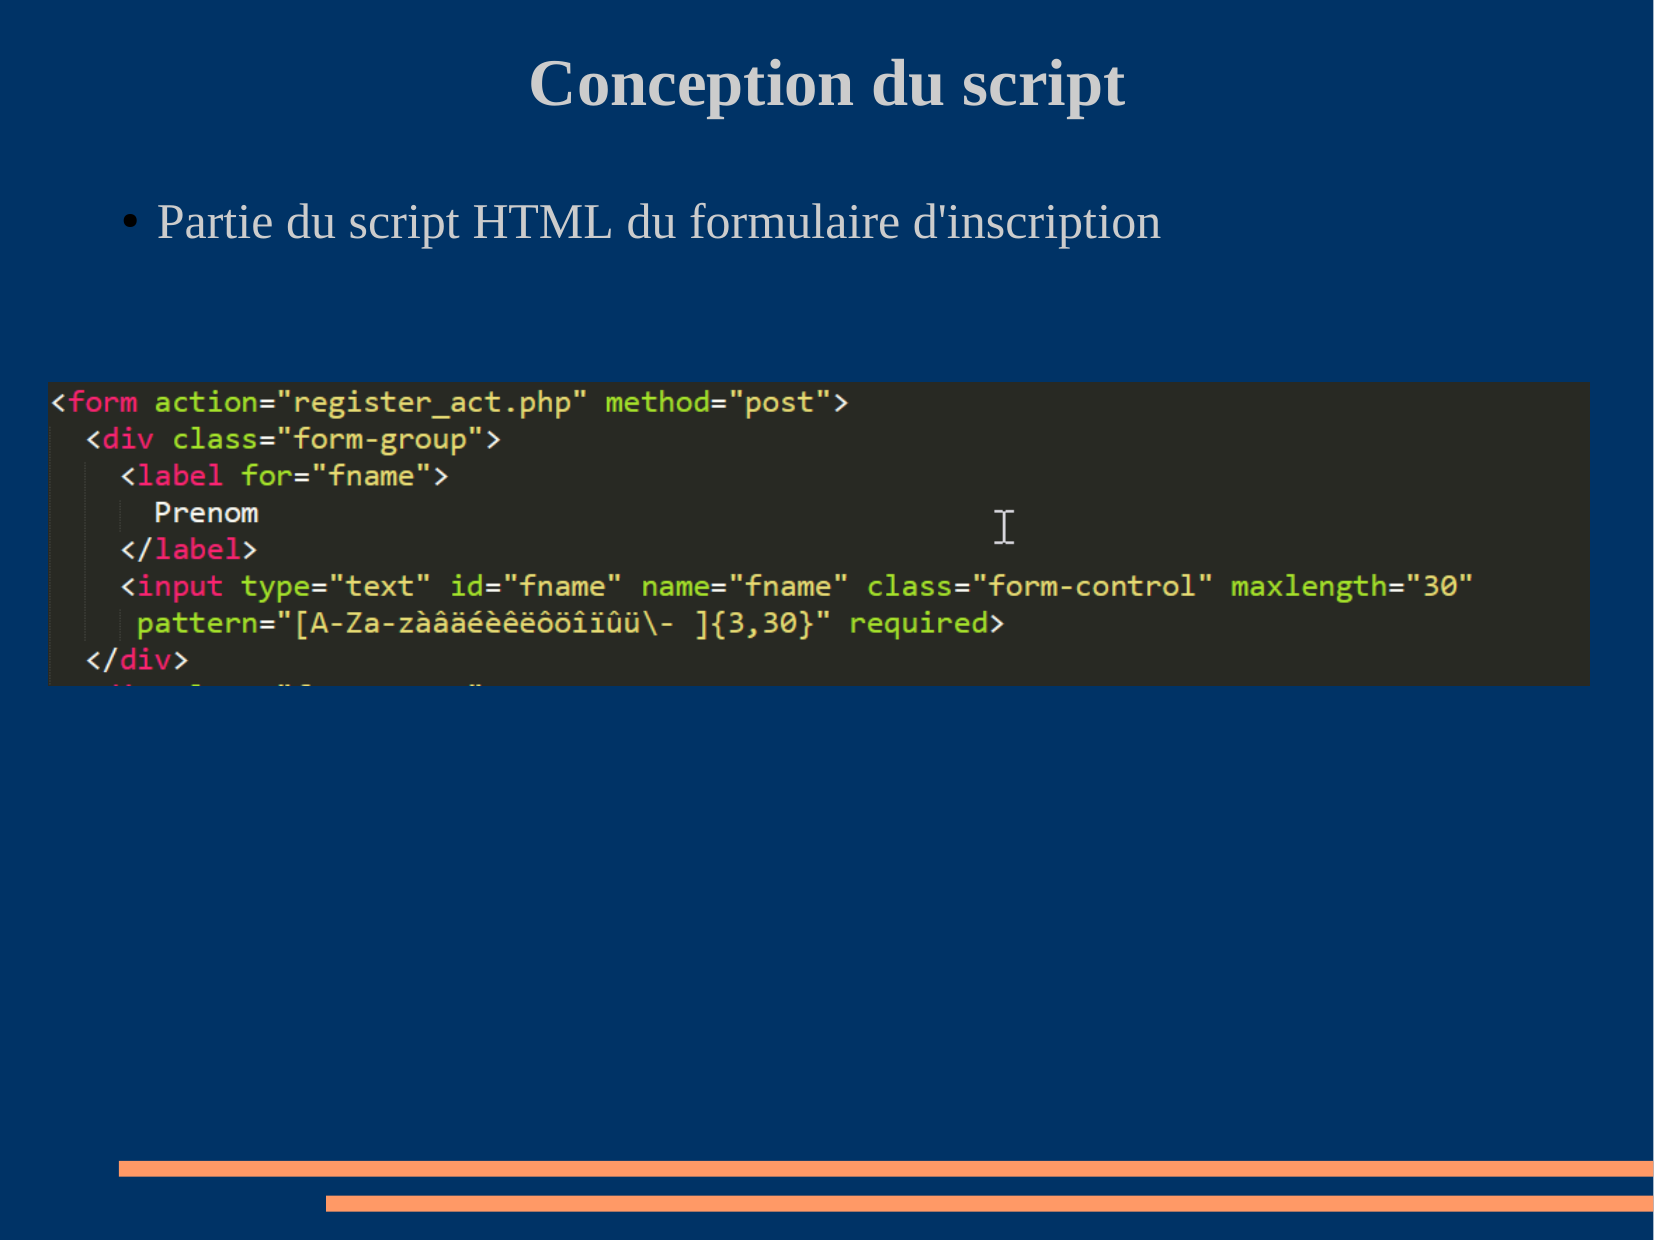

# Conception du script
Partie du script HTML du formulaire d'inscription